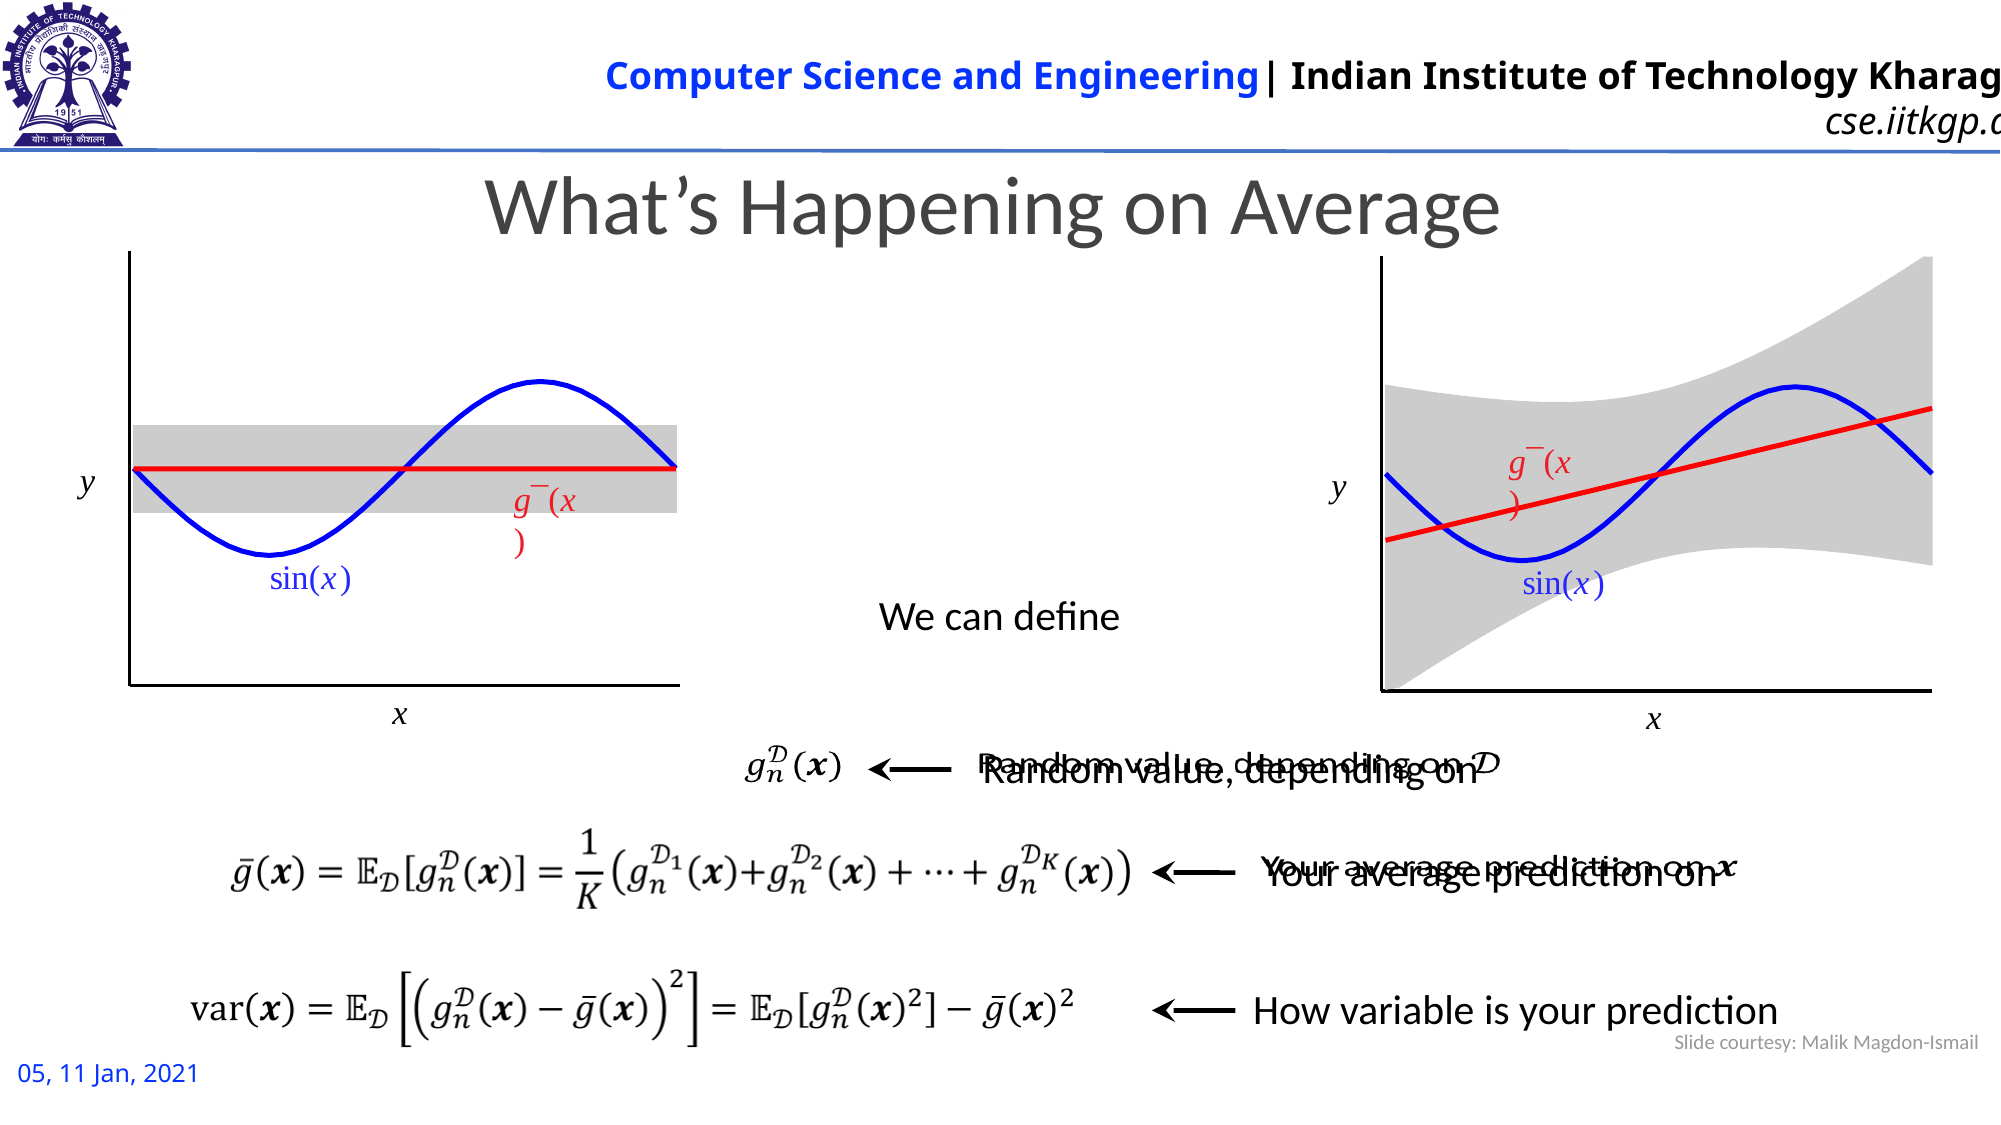

What’s Happening on Average
y
g¯(x)
sin(x)
x
g¯(x)
y
sin(x)
x
We can define
Random value, depending on
Your average prediction on
How variable is your prediction
Slide courtesy: Malik Magdon-Ismail
05, 11 Jan, 2021